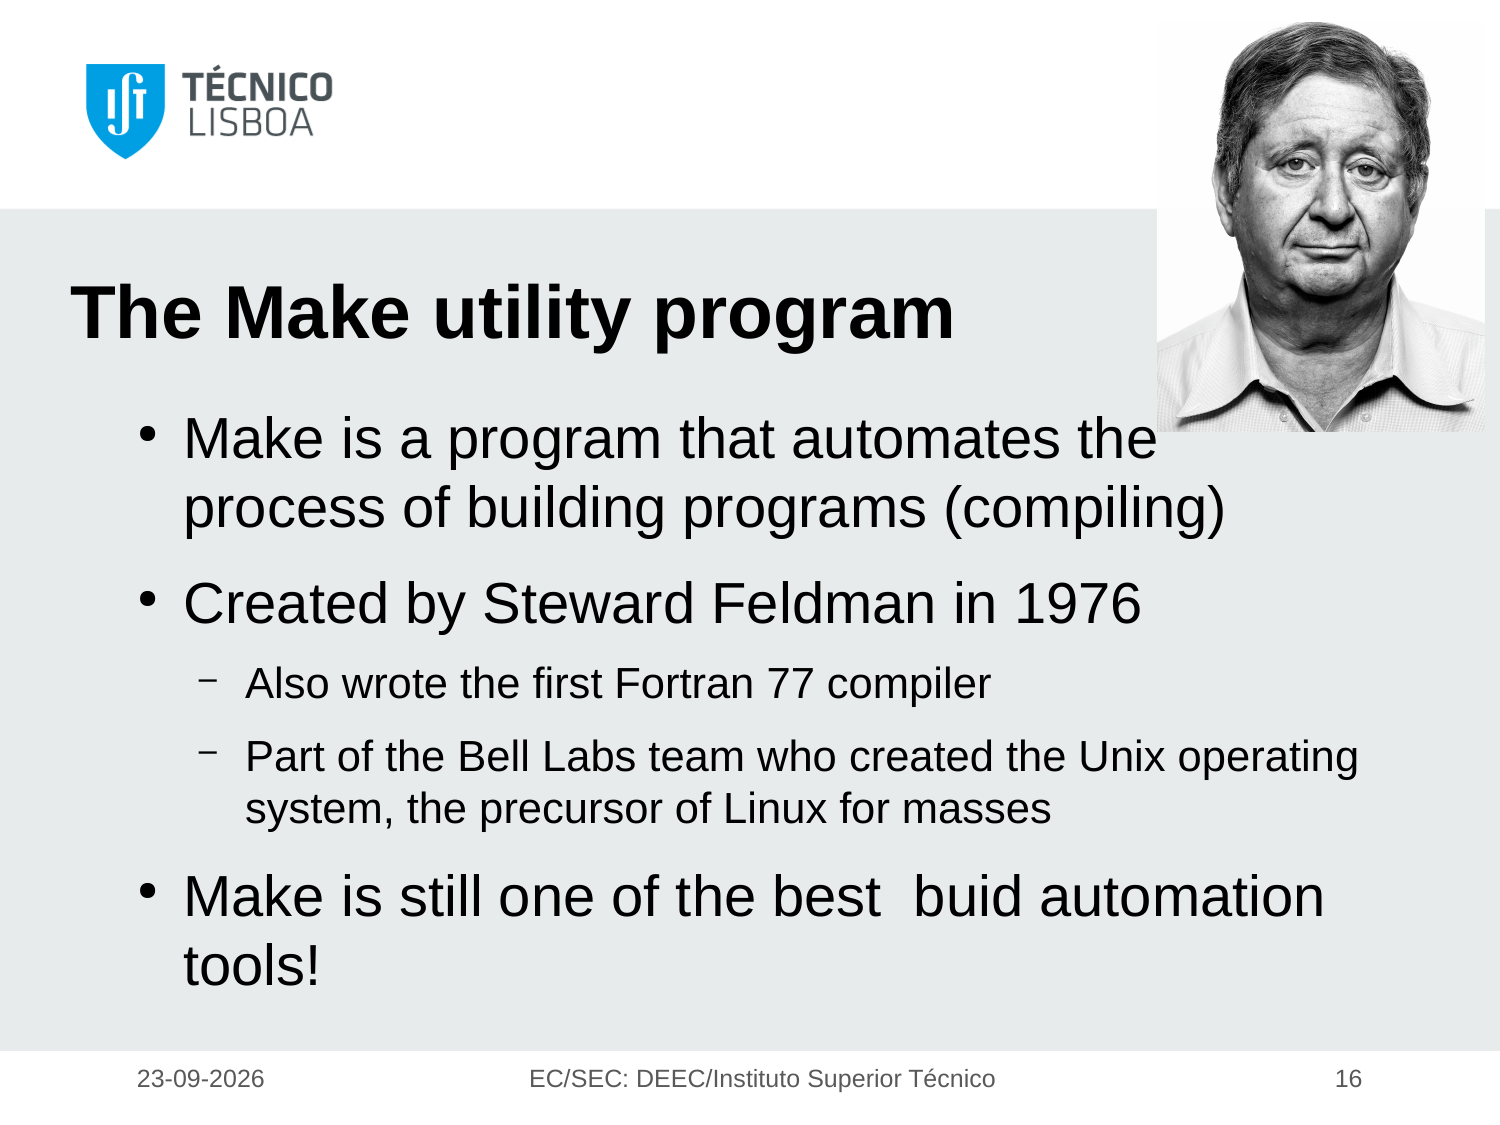

# The Make utility program
Make is a program that automates the process of building programs (compiling)
Created by Steward Feldman in 1976
Also wrote the first Fortran 77 compiler
Part of the Bell Labs team who created the Unix operating system, the precursor of Linux for masses
Make is still one of the best buid automation tools!
EC/SEC: DEEC/Instituto Superior Técnico